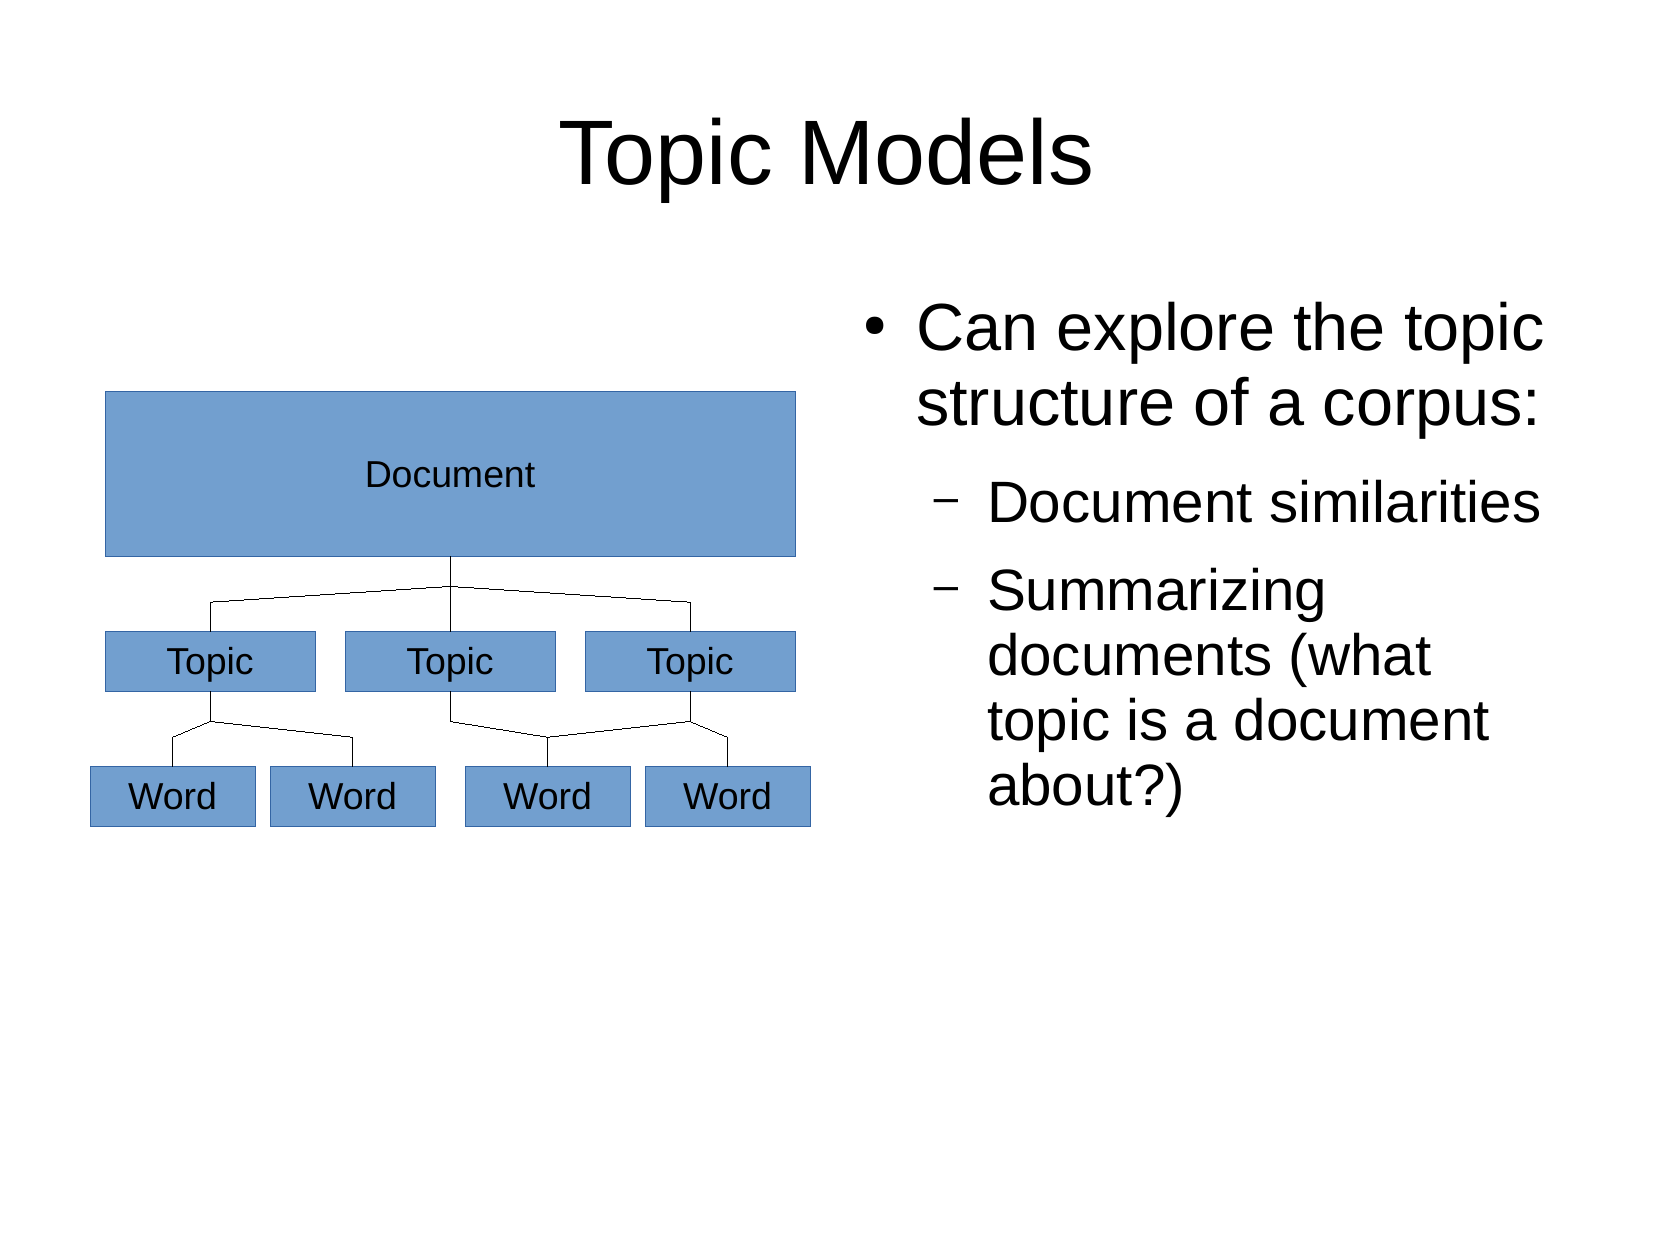

# Topic Models
Can explore the topic structure of a corpus:
Document similarities
Summarizing documents (what topic is a document about?)
Document
Topic
Topic
Topic
Word
Word
Word
Word